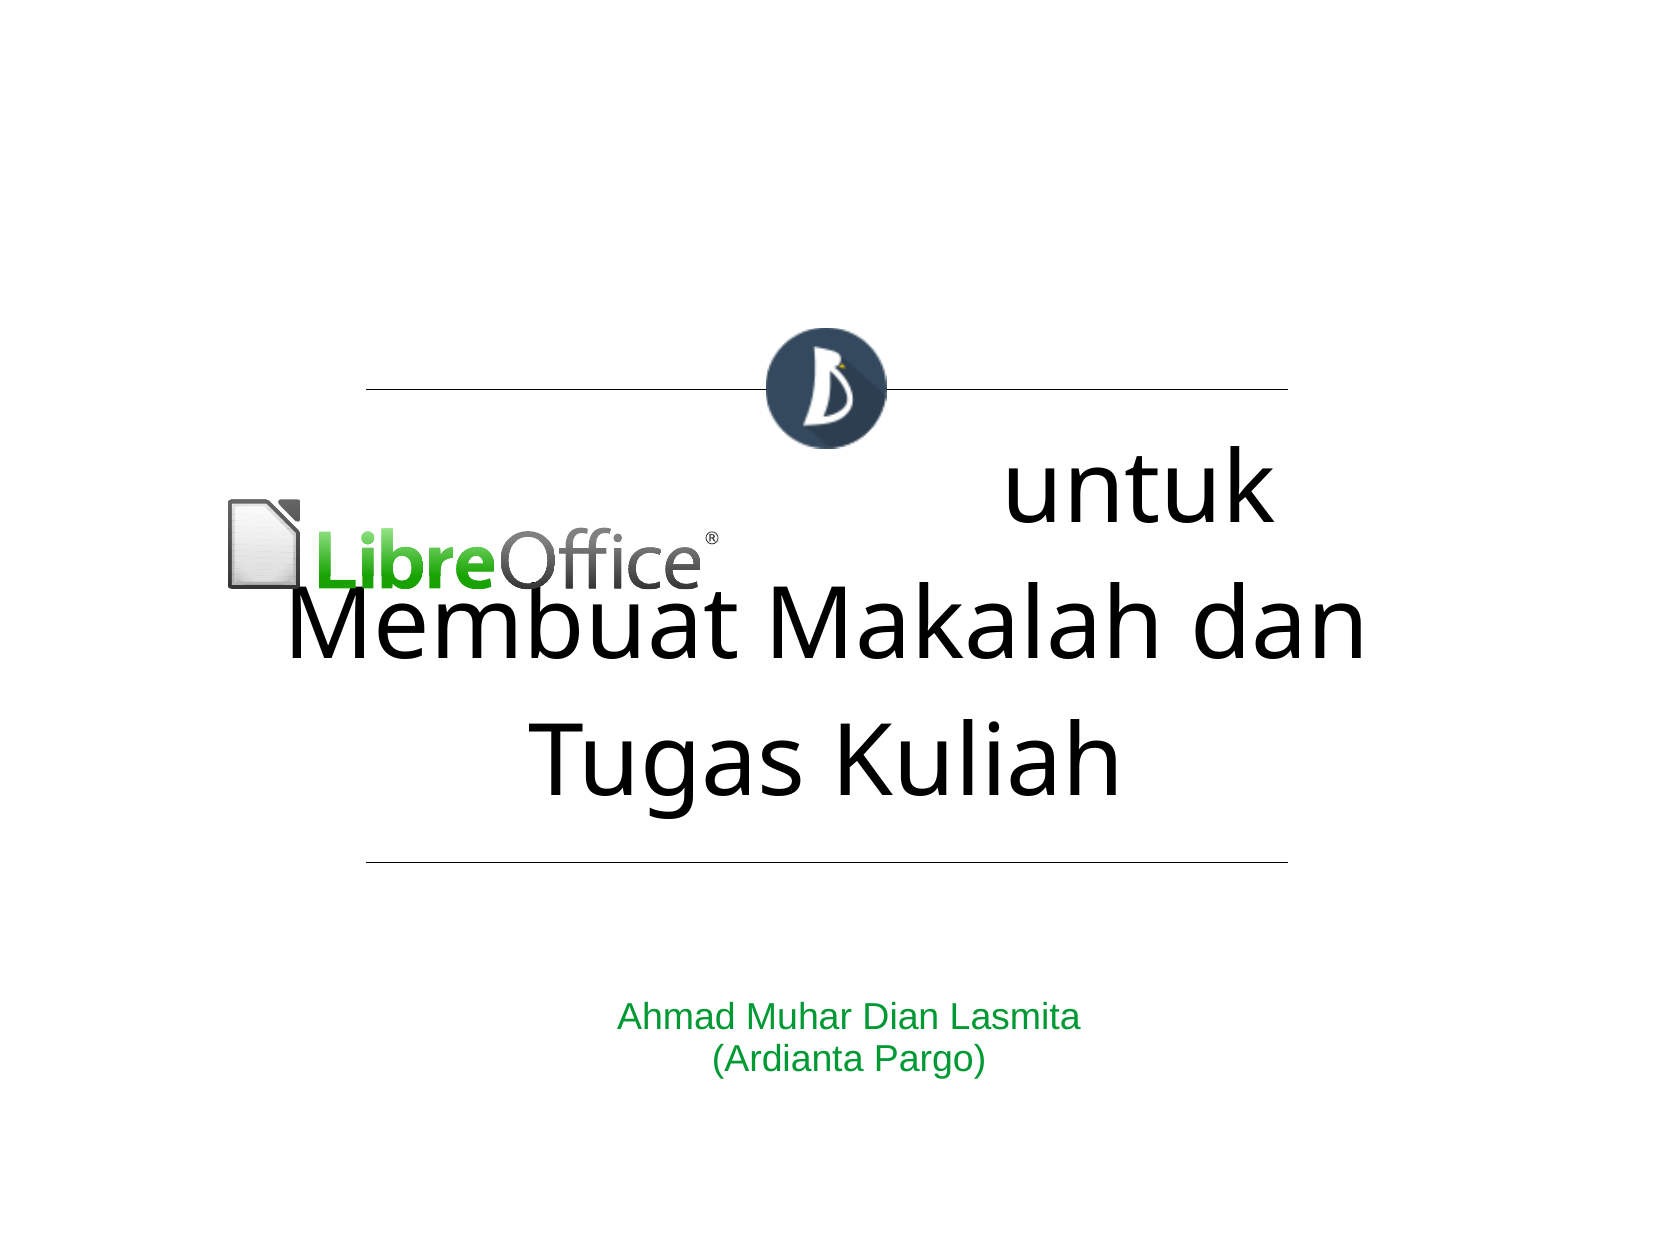

# untuk Membuat Makalah dan Tugas Kuliah
Ahmad Muhar Dian Lasmita
(Ardianta Pargo)